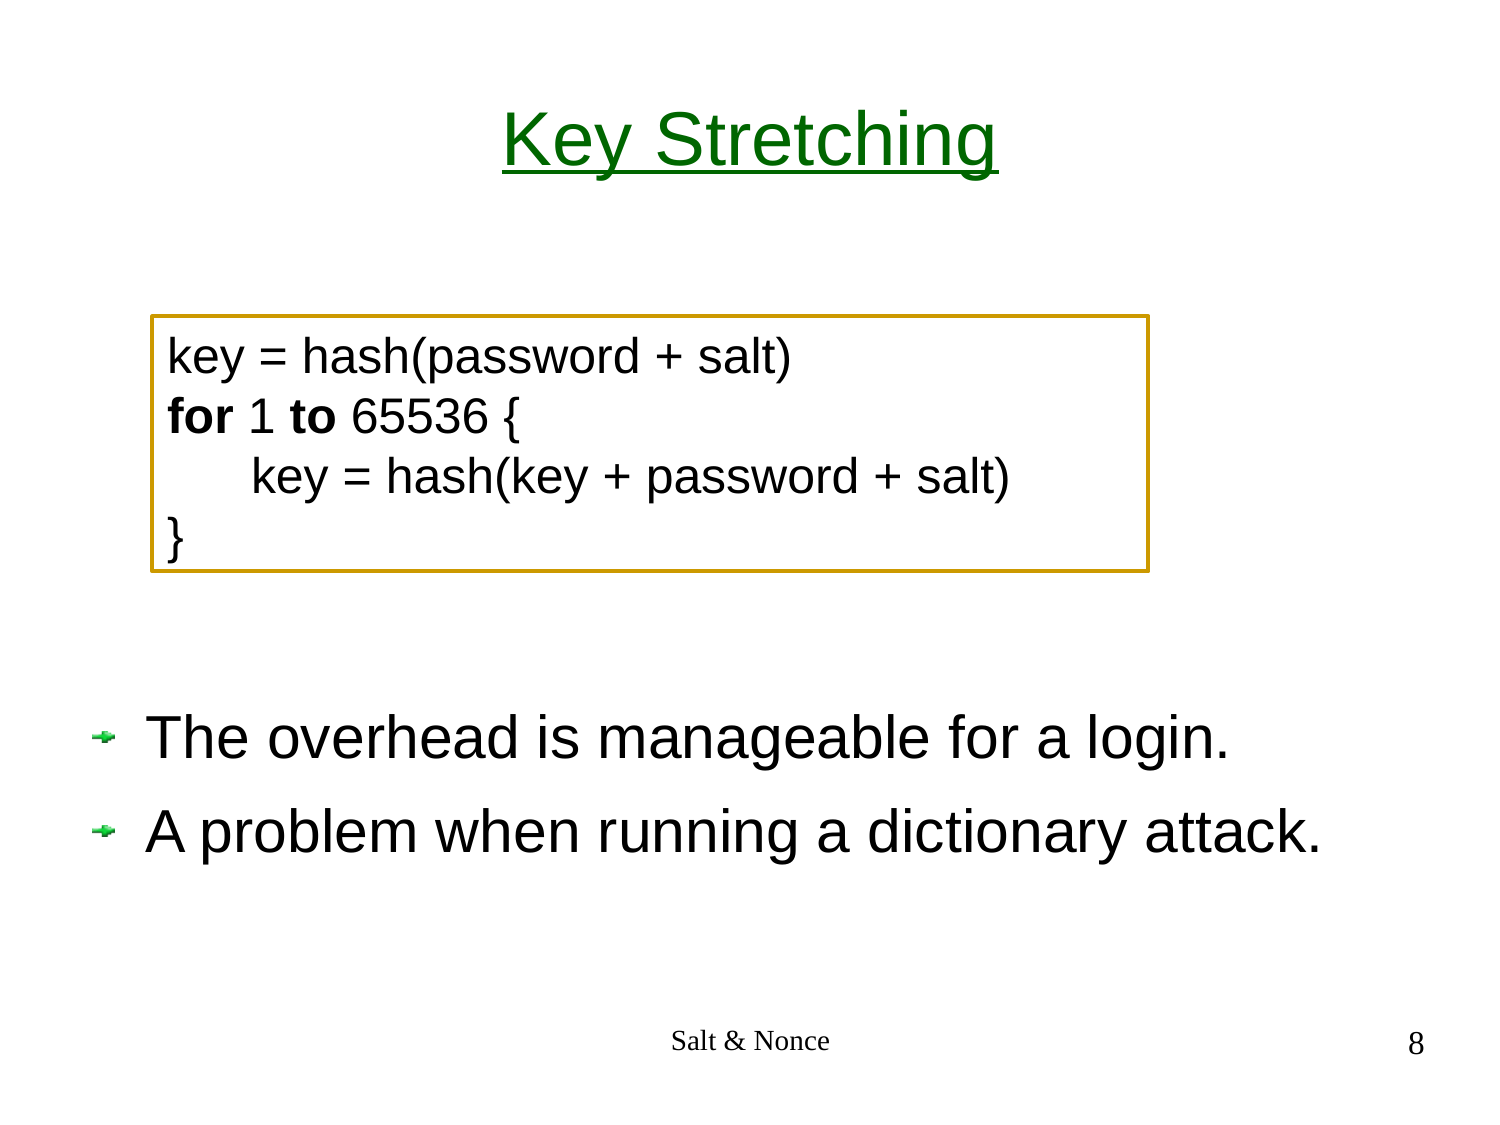

# Key Stretching
key = hash(password + salt)
for 1 to 65536 {
 key = hash(key + password + salt)
}
The overhead is manageable for a login.
A problem when running a dictionary attack.
Salt & Nonce
8